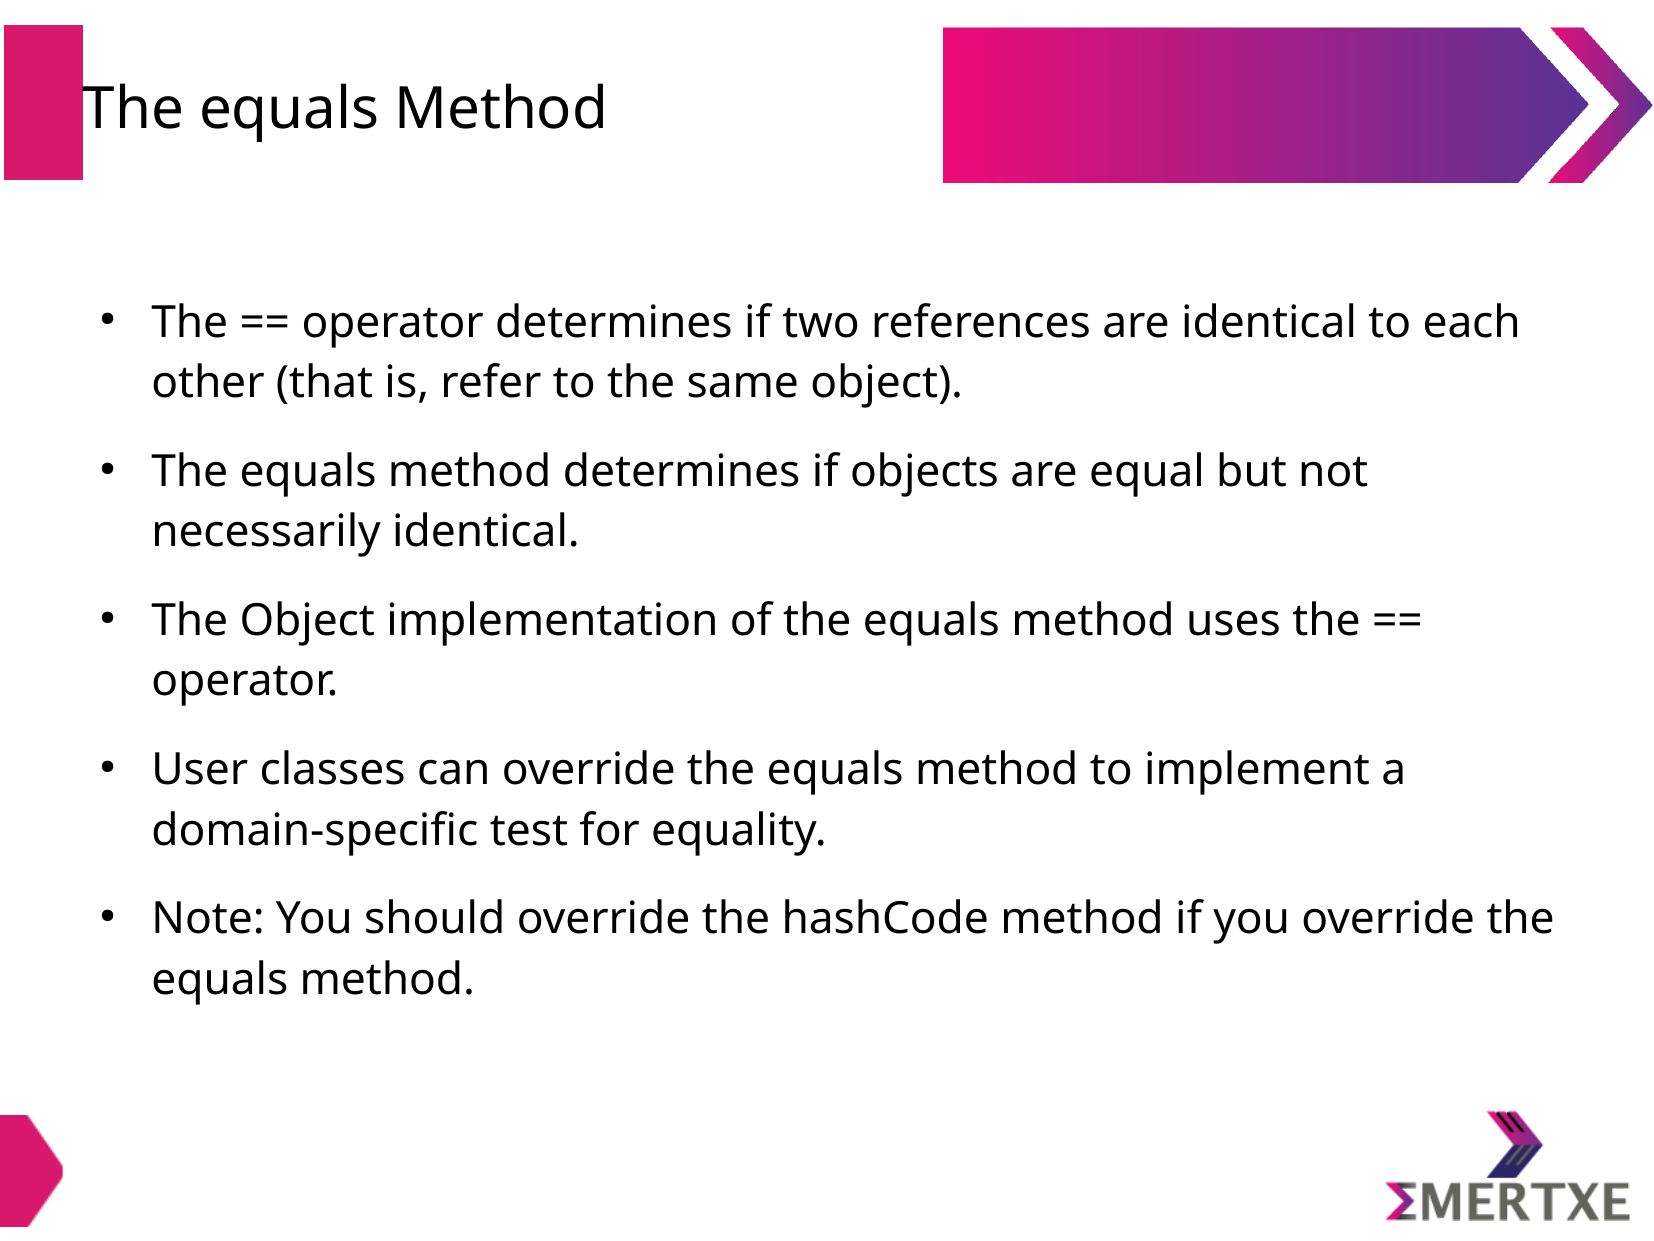

# The equals Method
The == operator determines if two references are identical to each other (that is, refer to the same object).
The equals method determines if objects are equal but not necessarily identical.
The Object implementation of the equals method uses the == operator.
User classes can override the equals method to implement a domain-specific test for equality.
Note: You should override the hashCode method if you override the equals method.